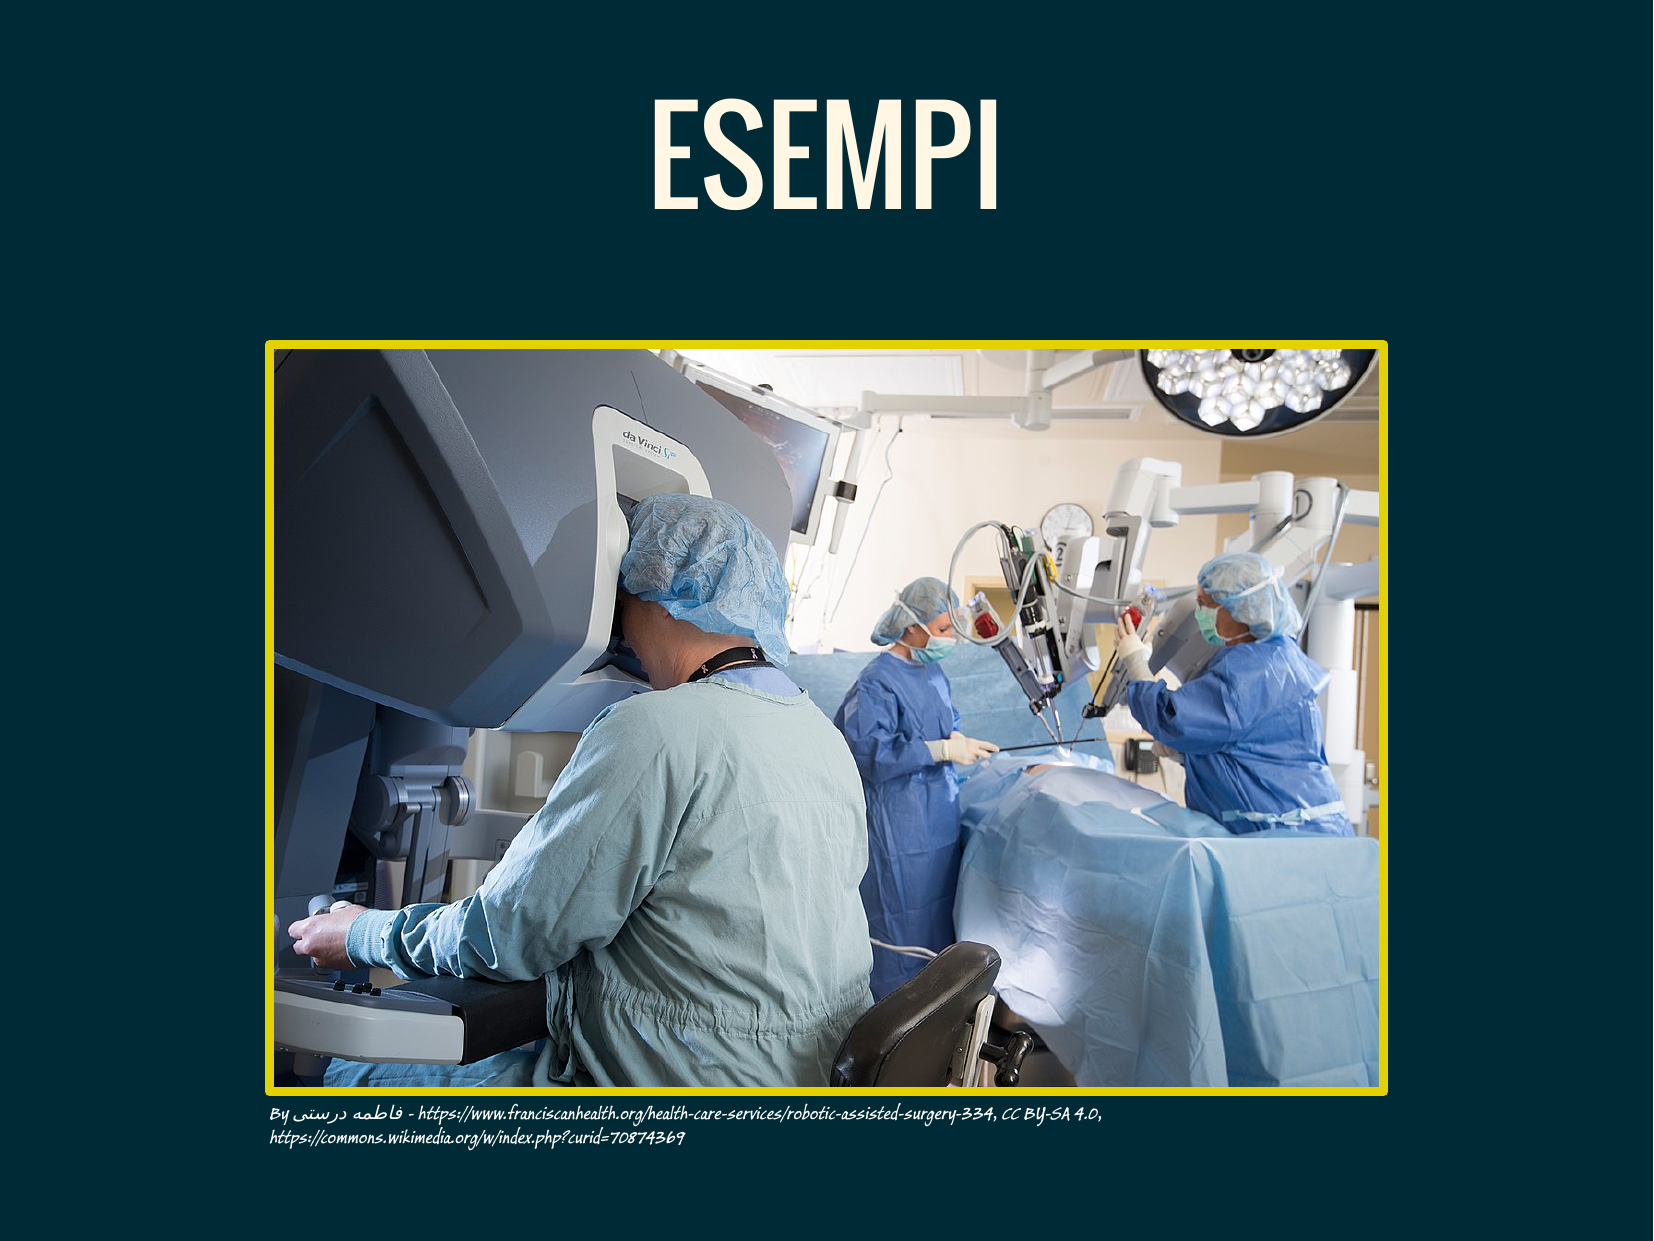

# Esempi
By فاطمه درستی - https://www.franciscanhealth.org/health-care-services/robotic-assisted-surgery-334, CC BY-SA 4.0, https://commons.wikimedia.org/w/index.php?curid=70874369